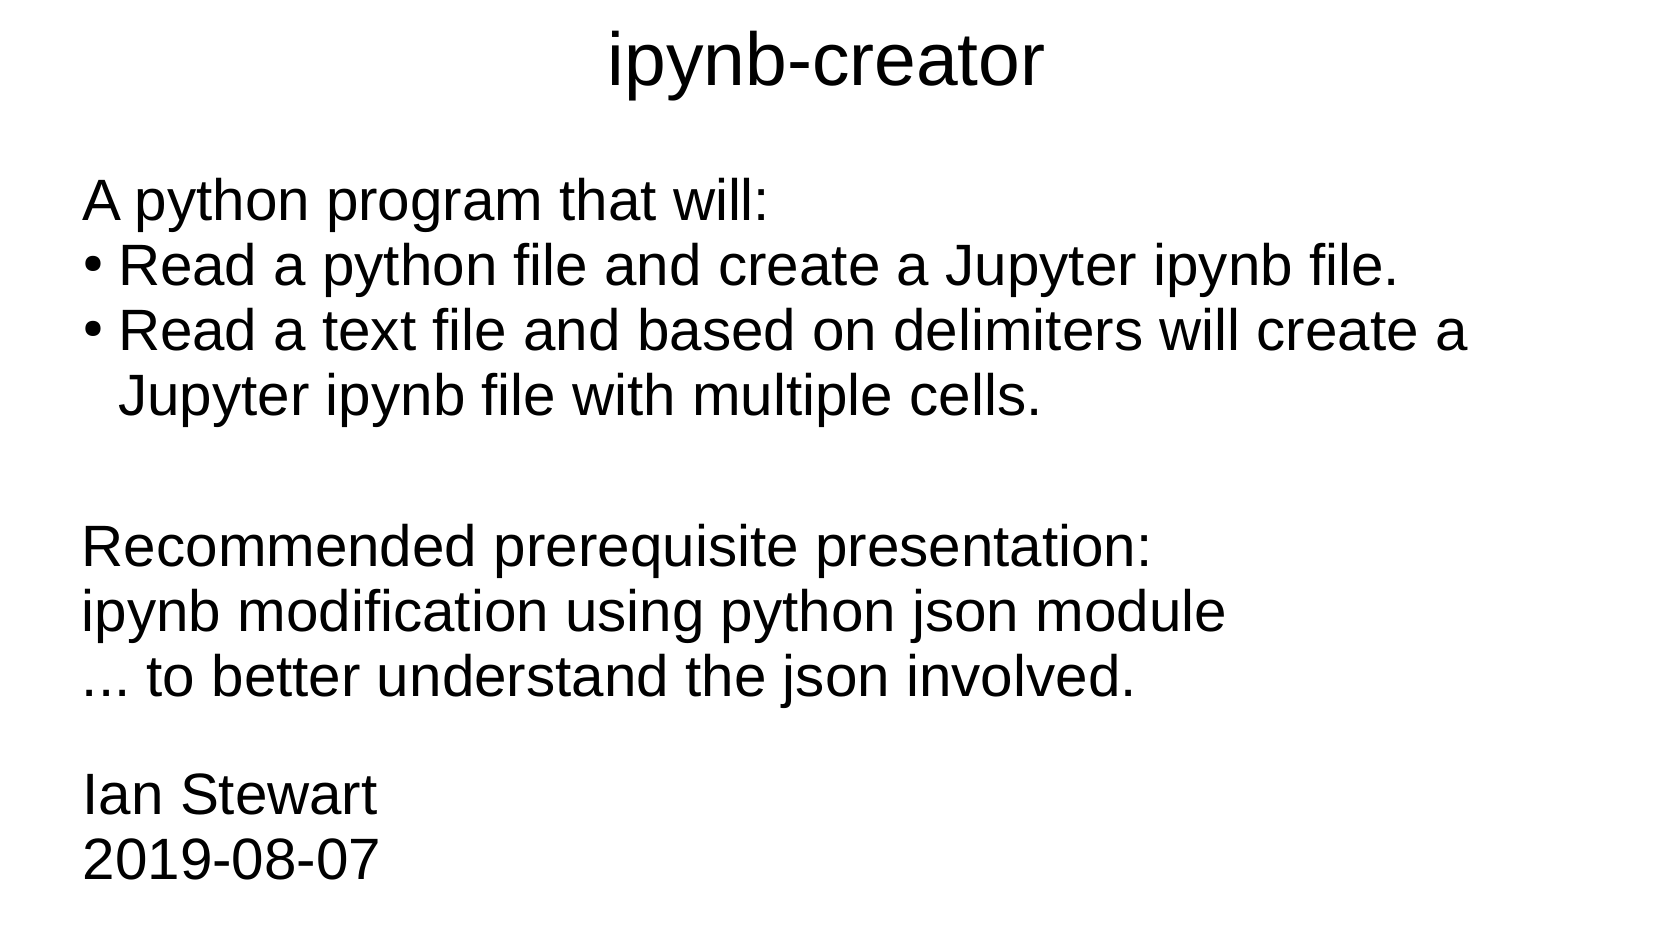

# ipynb-creator
A python program that will:
Read a python file and create a Jupyter ipynb file.
Read a text file and based on delimiters will create a Jupyter ipynb file with multiple cells.
Recommended prerequisite presentation:
ipynb modification using python json module
... to better understand the json involved.
Ian Stewart
2019-08-07